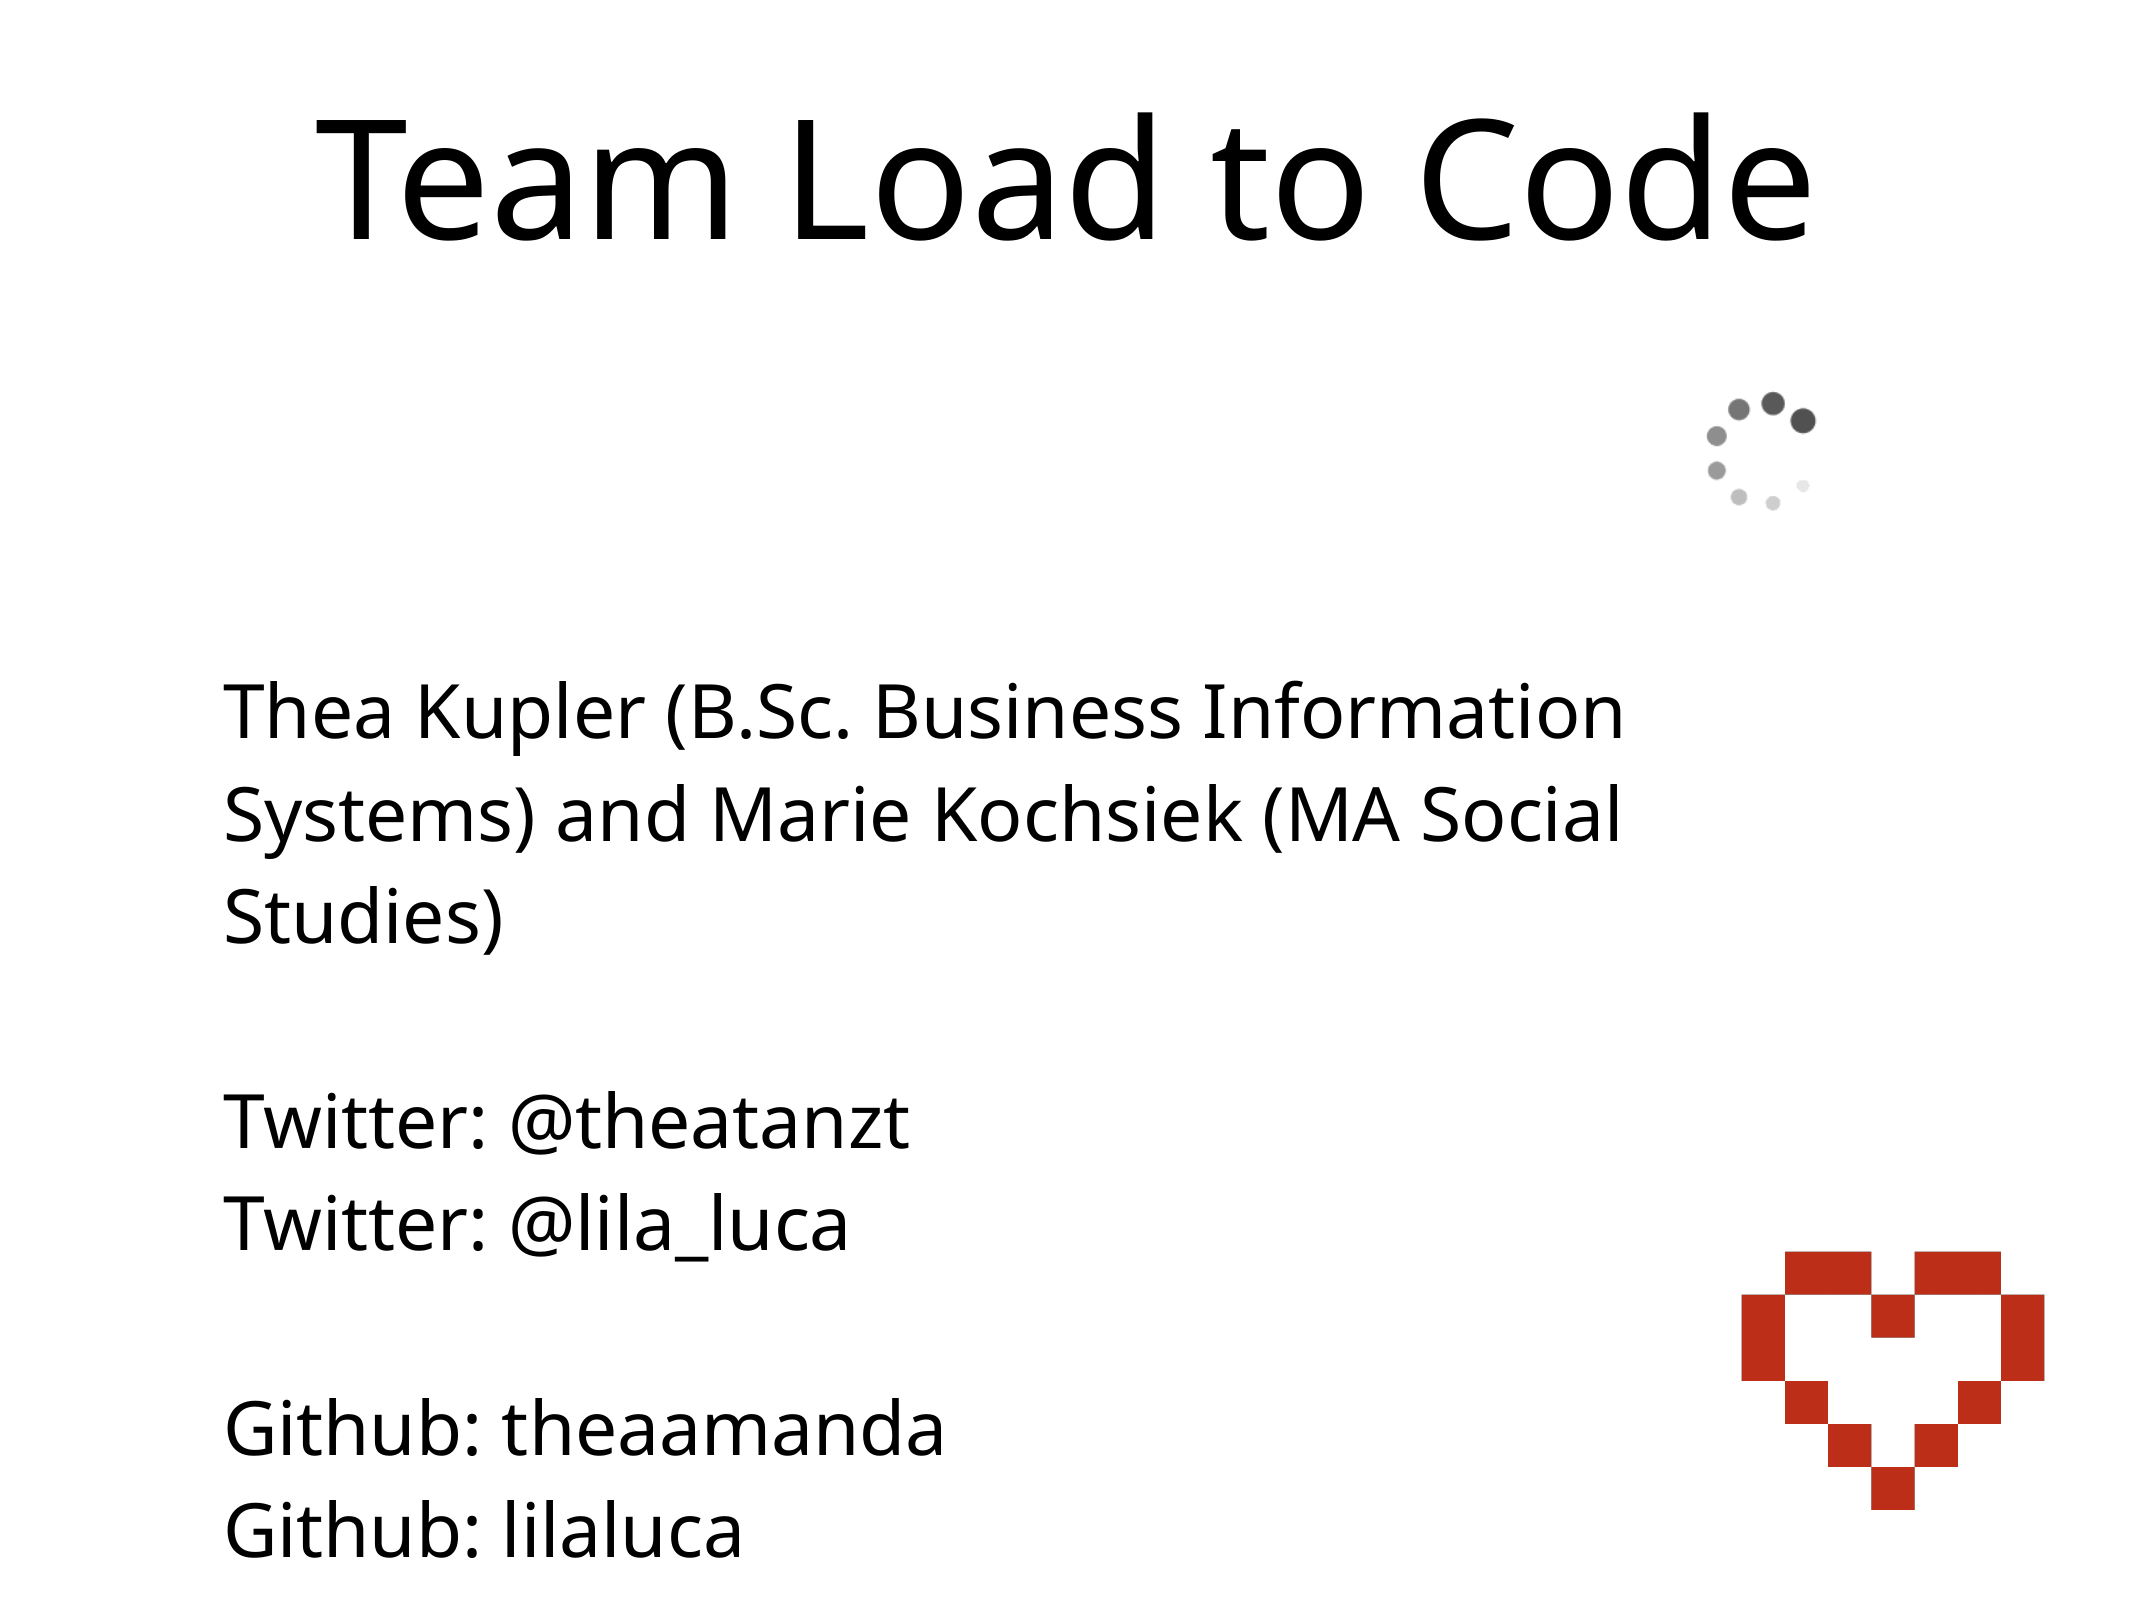

Team Load to Code
Thea Kupler (B.Sc. Business Information Systems) and Marie Kochsiek (MA Social Studies)
Twitter: @theatanzt
Twitter: @lila_luca
Github: theaamanda
Github: lilaluca